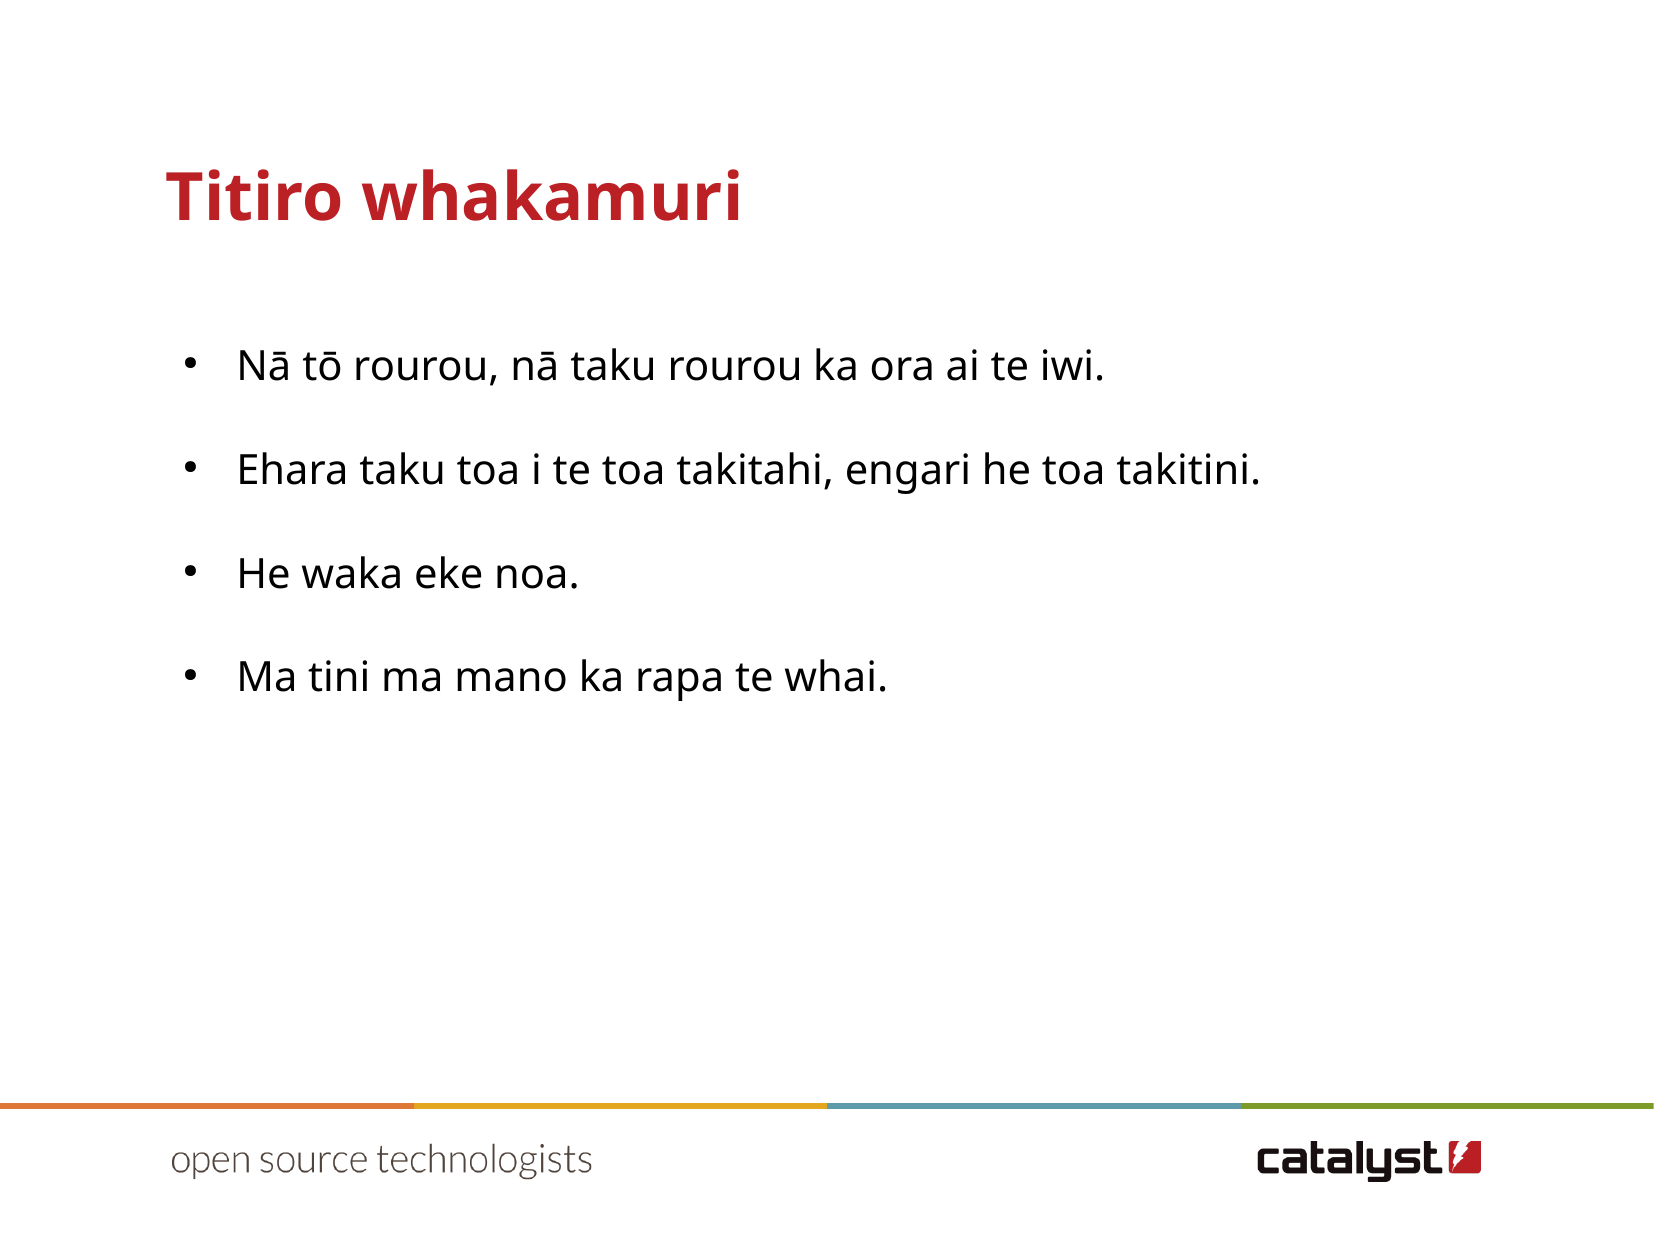

# Titiro whakamuri
Nā tō rourou, nā taku rourou ka ora ai te iwi.
Ehara taku toa i te toa takitahi, engari he toa takitini.
He waka eke noa.
Ma tini ma mano ka rapa te whai.